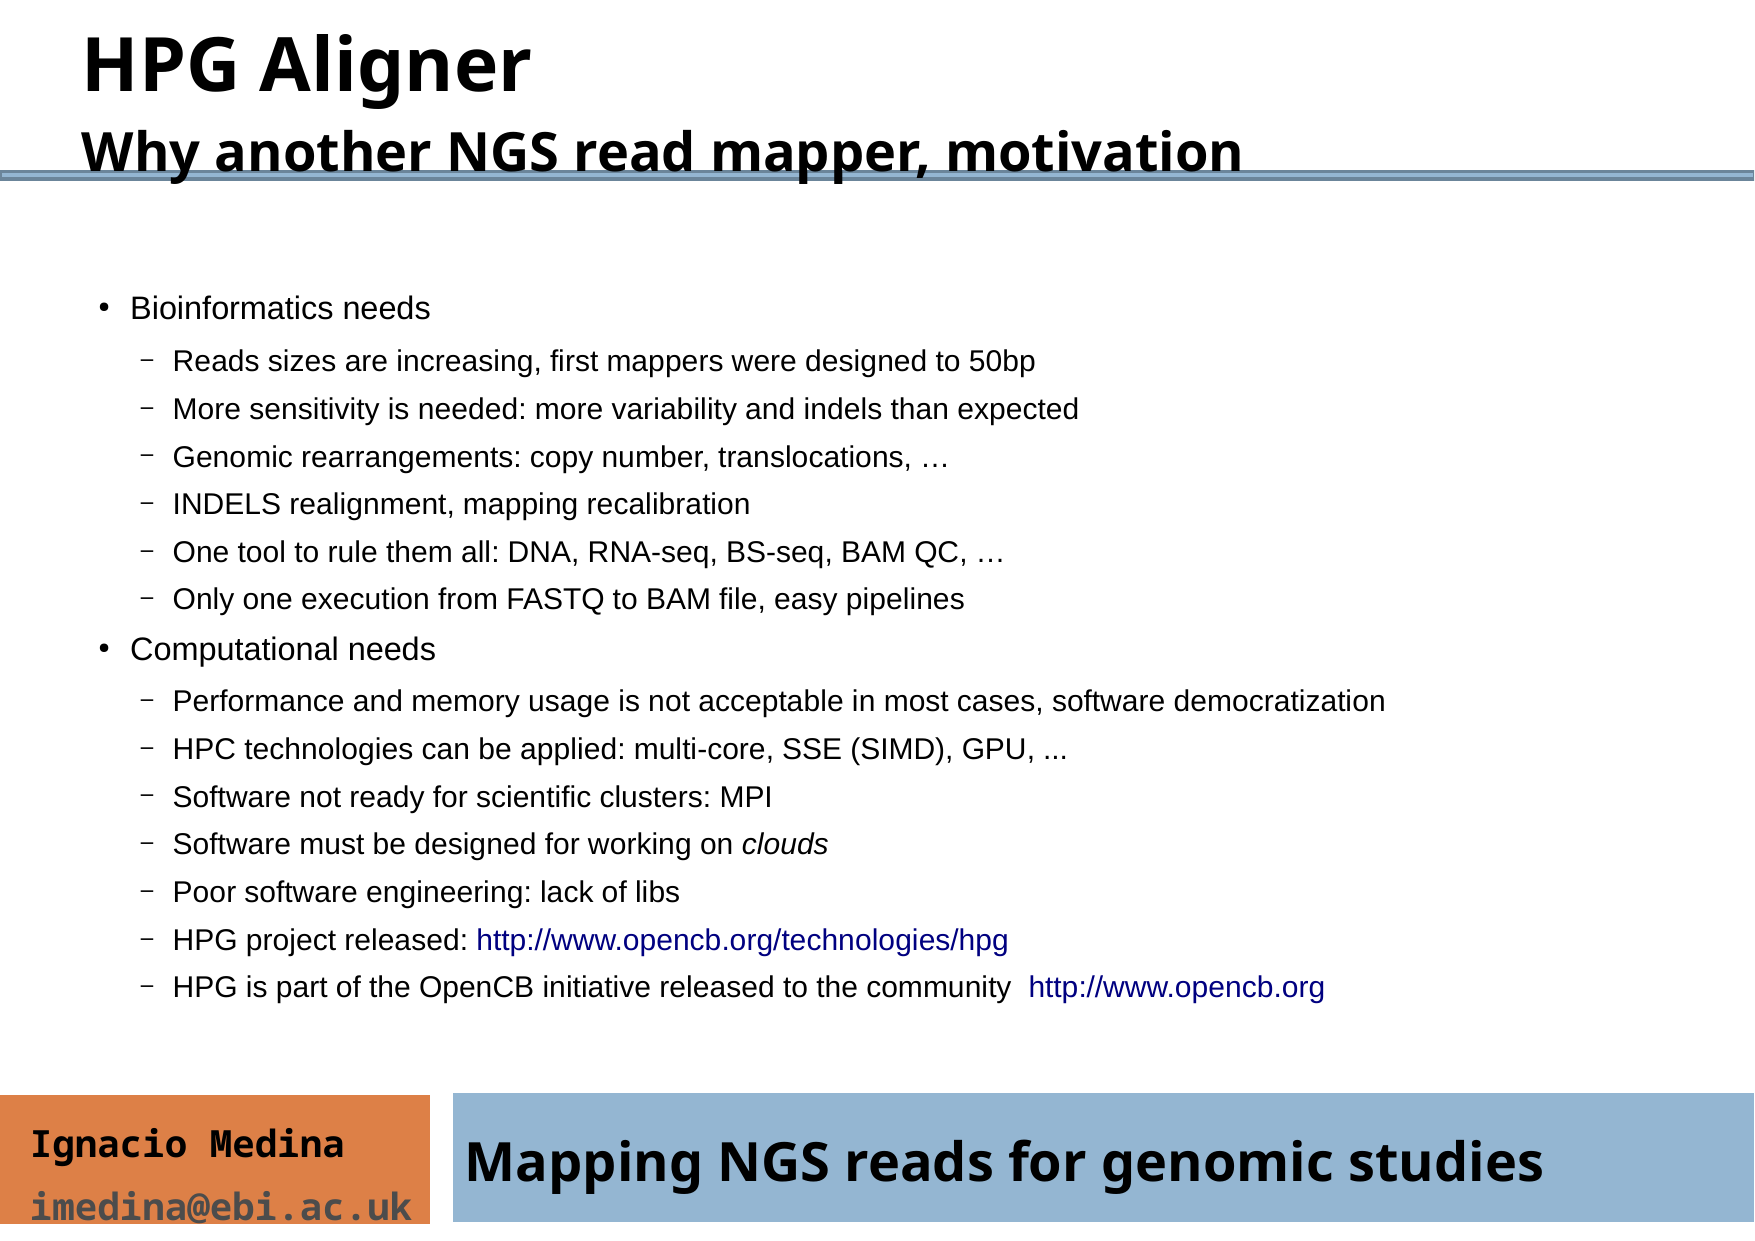

HPG Aligner
Why another NGS read mapper, motivation
# Bioinformatics needs
Reads sizes are increasing, first mappers were designed to 50bp
More sensitivity is needed: more variability and indels than expected
Genomic rearrangements: copy number, translocations, …
INDELS realignment, mapping recalibration
One tool to rule them all: DNA, RNA-seq, BS-seq, BAM QC, …
Only one execution from FASTQ to BAM file, easy pipelines
Computational needs
Performance and memory usage is not acceptable in most cases, software democratization
HPC technologies can be applied: multi-core, SSE (SIMD), GPU, ...
Software not ready for scientific clusters: MPI
Software must be designed for working on clouds
Poor software engineering: lack of libs
HPG project released: http://www.opencb.org/technologies/hpg
HPG is part of the OpenCB initiative released to the community http://www.opencb.org
Ignacio Medina
imedina@ebi.ac.uk
Mapping NGS reads for genomic studies